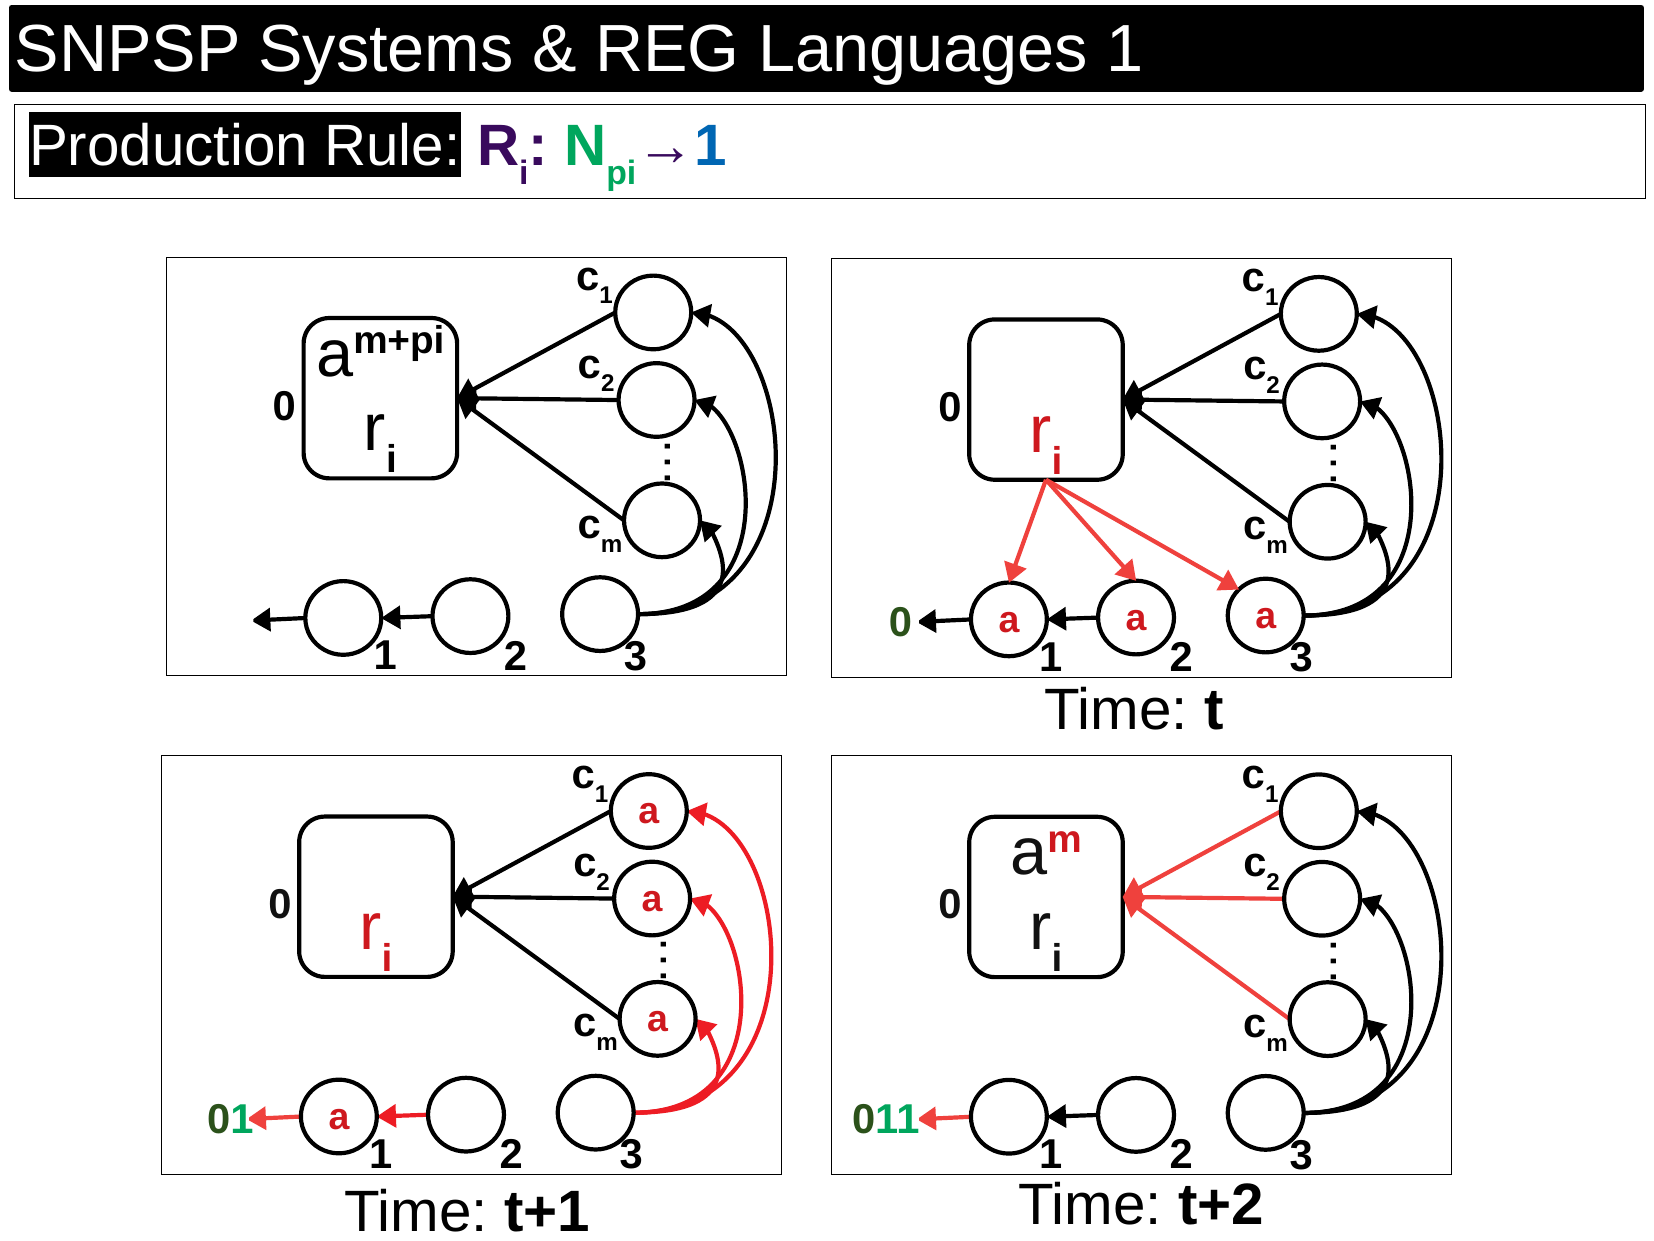

# SNPSP Systems & REG Languages 1
Production Rule: Ri: Npi→1
c1
c1
am+pi
ri
ri
c2
c2
0
0
…
…
cm
cm
0
a
a
a
1
2
3
1
2
3
Time: t
c1
c1
a
ri
am
ri
c2
c2
a
0
0
…
…
a
cm
cm
01
011
a
1
2
3
1
2
3
Time: t+2
Time: t+1